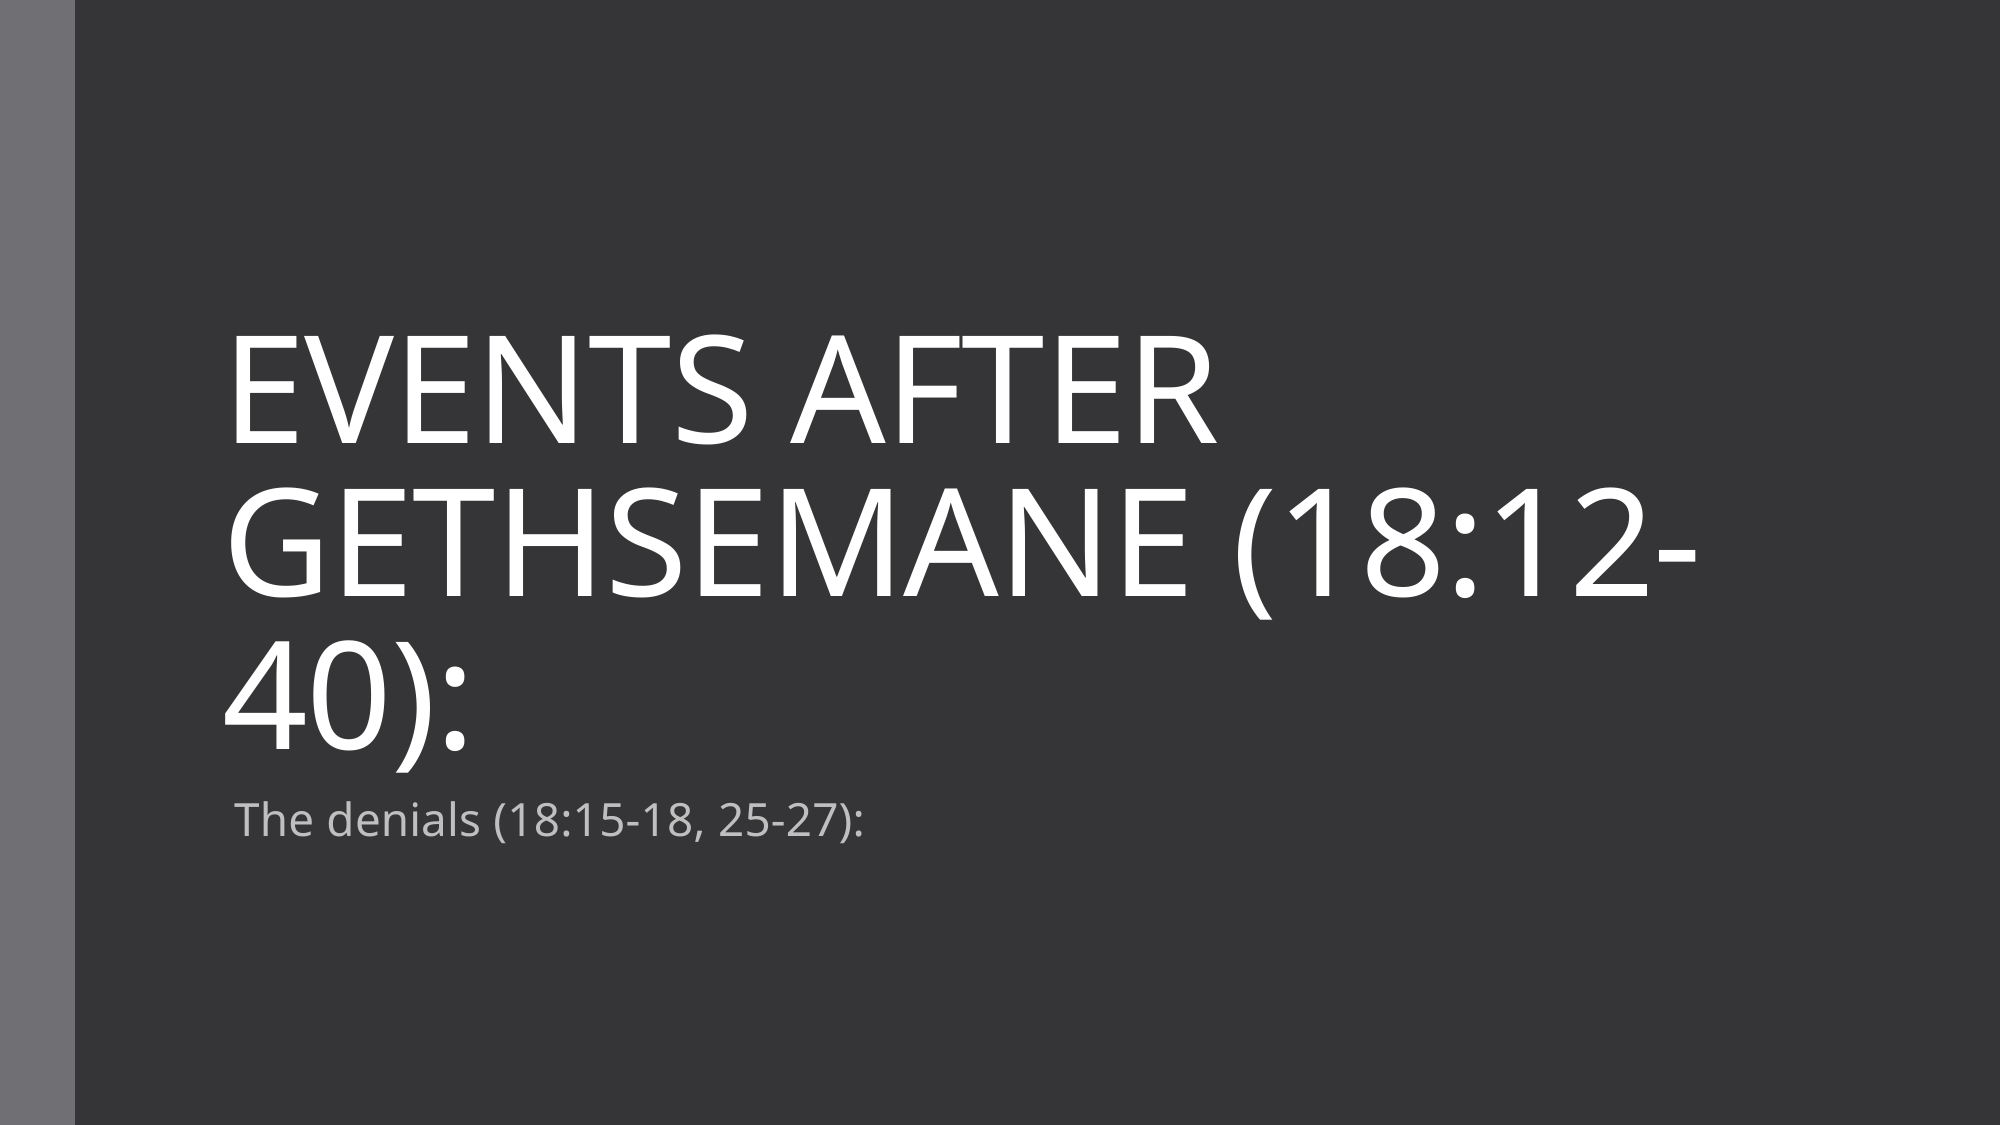

# EVENTS AFTER GETHSEMANE (18:12-40):
 The denials (18:15-18, 25-27):